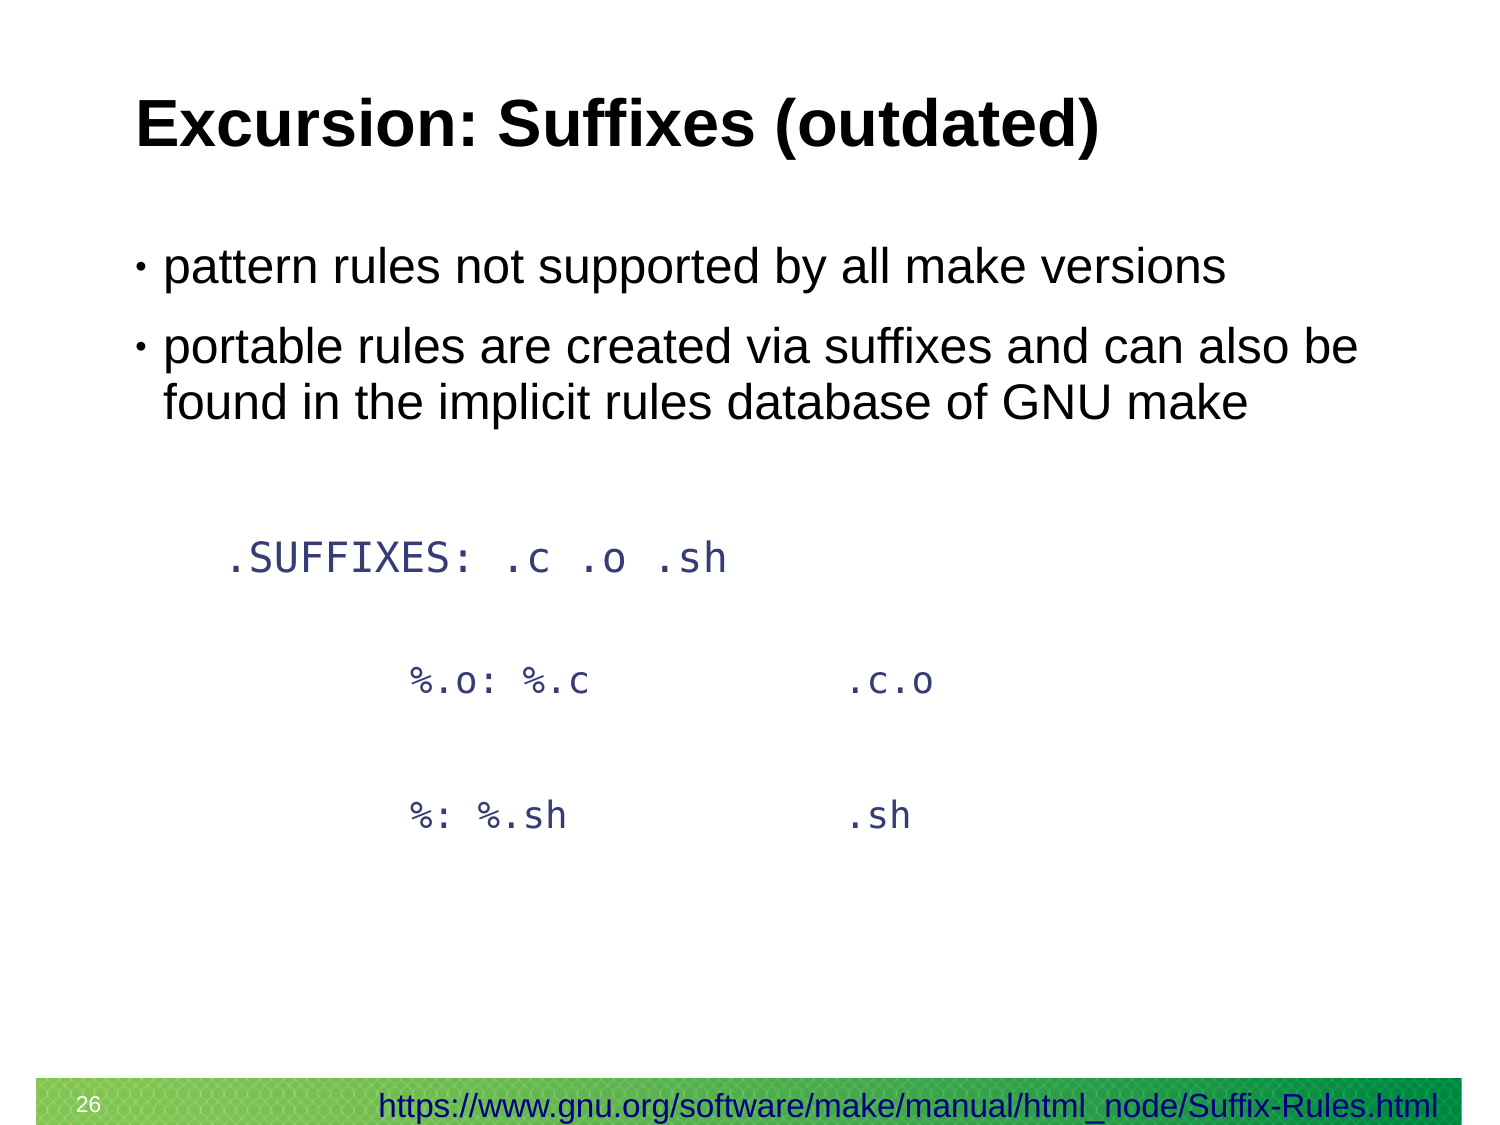

# Excursion: Suffixes (outdated)
pattern rules not supported by all make versions
portable rules are created via suffixes and can also be found in the implicit rules database of GNU make
.SUFFIXES: .c .o .sh
| %.o: %.c | .c.o |
| --- | --- |
| %: %.sh | .sh |
https://www.gnu.org/software/make/manual/html_node/Suffix-Rules.html